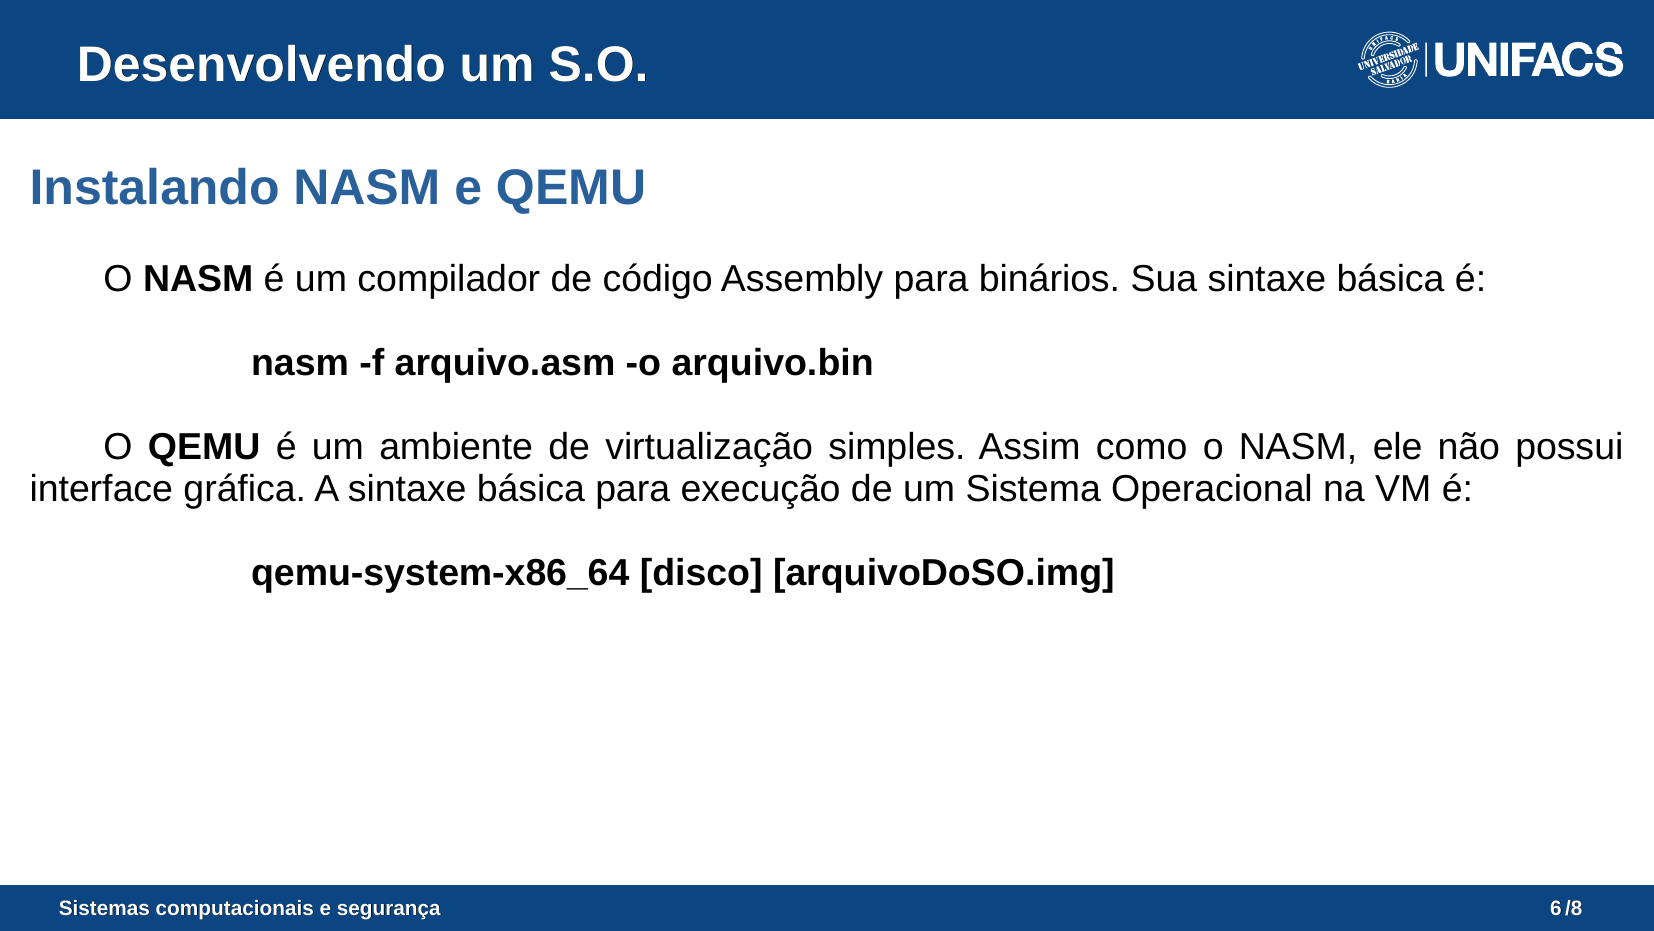

Desenvolvendo um S.O.
Instalando NASM e QEMU
	O NASM é um compilador de código Assembly para binários. Sua sintaxe básica é:
			nasm -f arquivo.asm -o arquivo.bin
	O QEMU é um ambiente de virtualização simples. Assim como o NASM, ele não possui interface gráfica. A sintaxe básica para execução de um Sistema Operacional na VM é:
			qemu-system-x86_64 [disco] [arquivoDoSO.img]